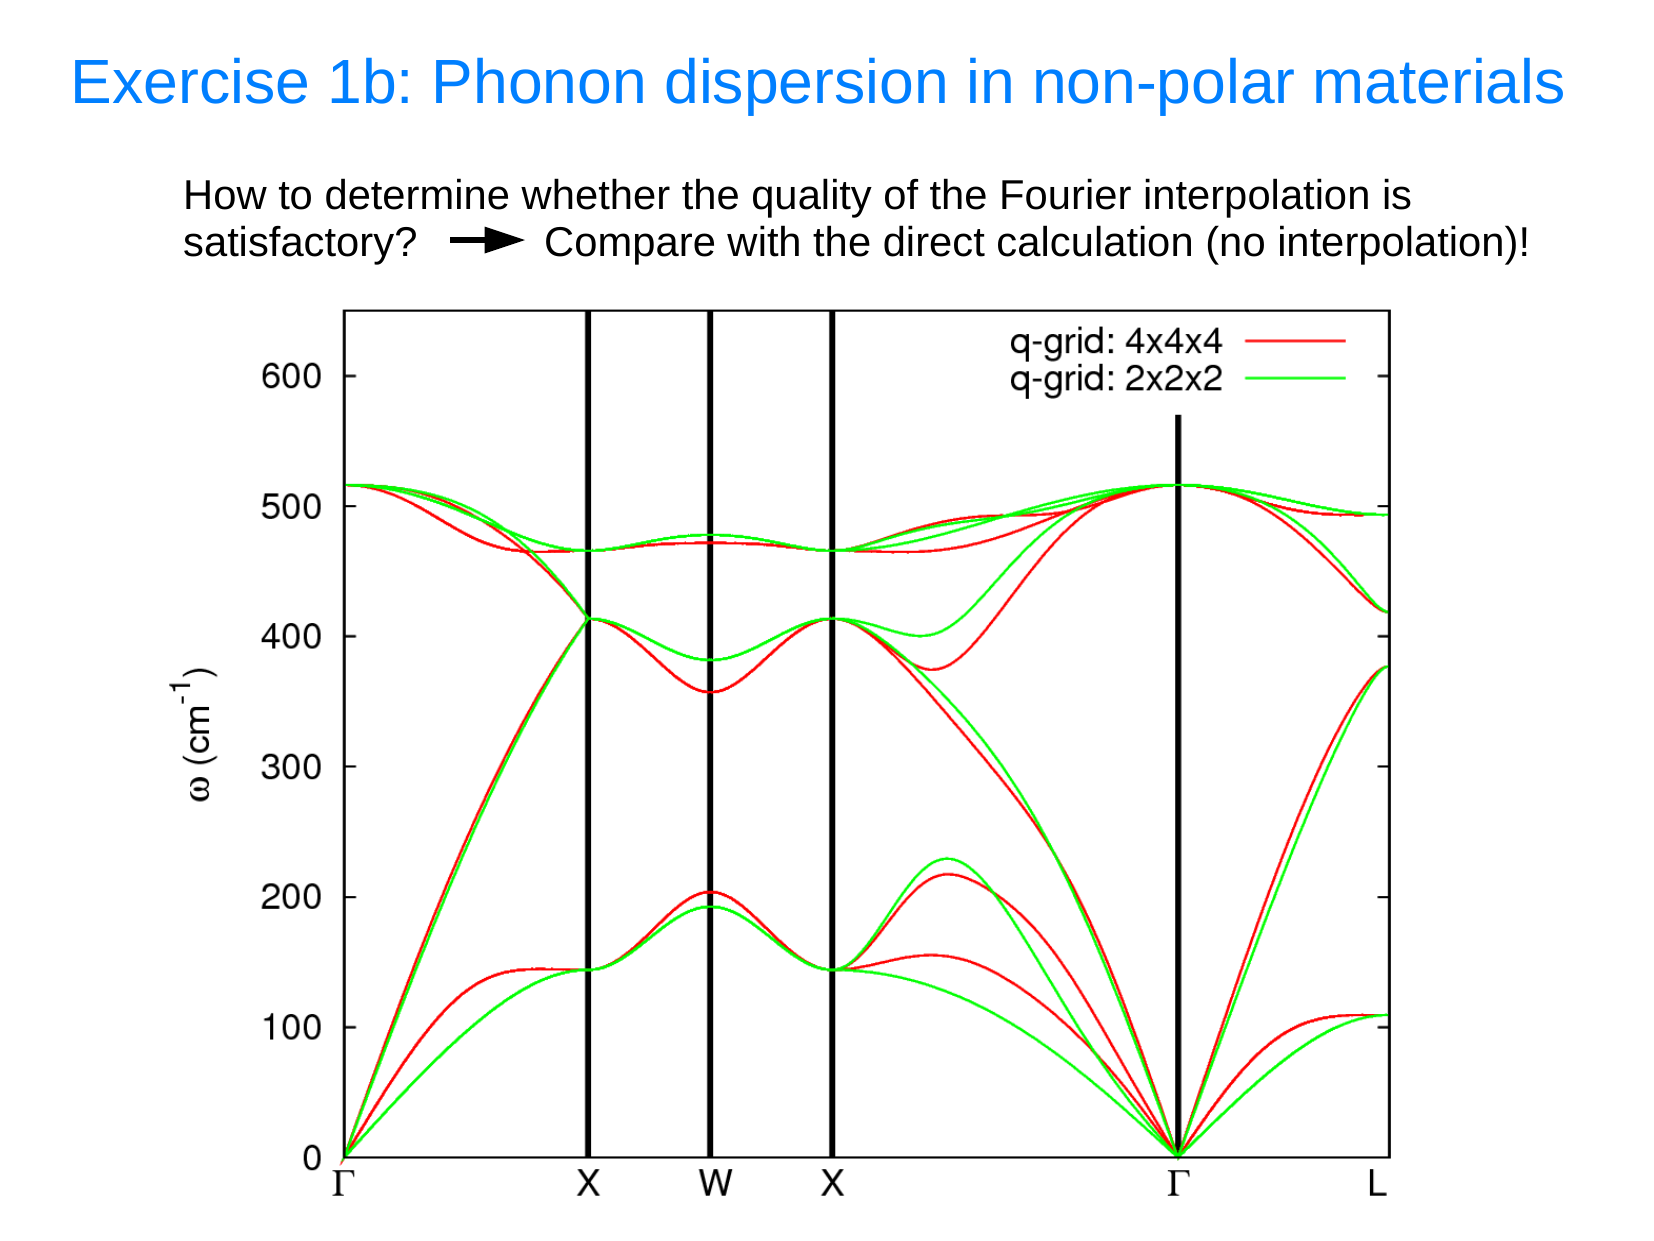

Exercise 1b: Phonon dispersion in non-polar materials
# How to determine whether the quality of the Fourier interpolation is satisfactory? Compare with the direct calculation (no interpolation)!